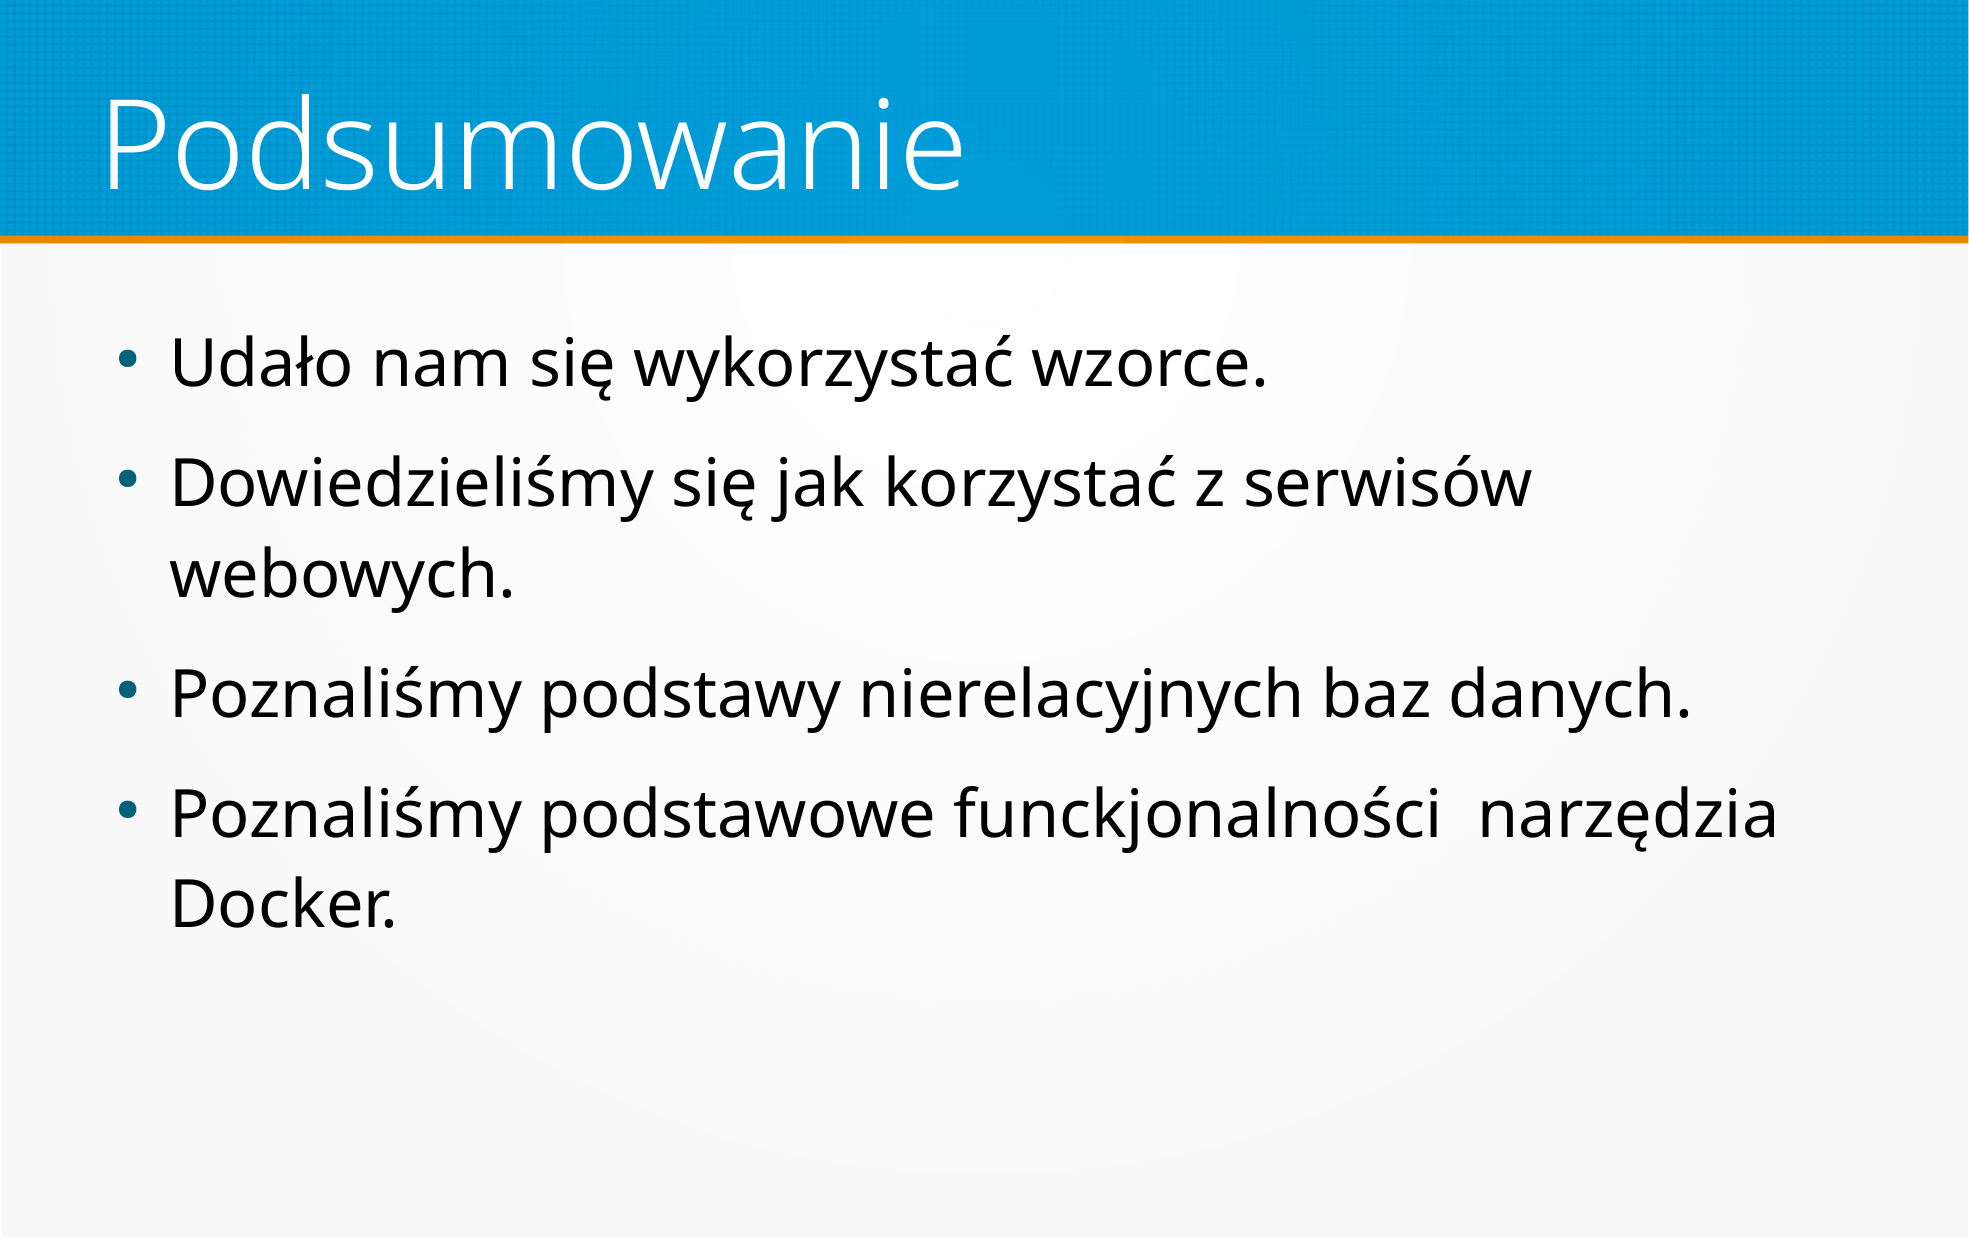

# Podsumowanie
Udało nam się wykorzystać wzorce.
Dowiedzieliśmy się jak korzystać z serwisów webowych.
Poznaliśmy podstawy nierelacyjnych baz danych.
Poznaliśmy podstawowe funckjonalności narzędzia Docker.